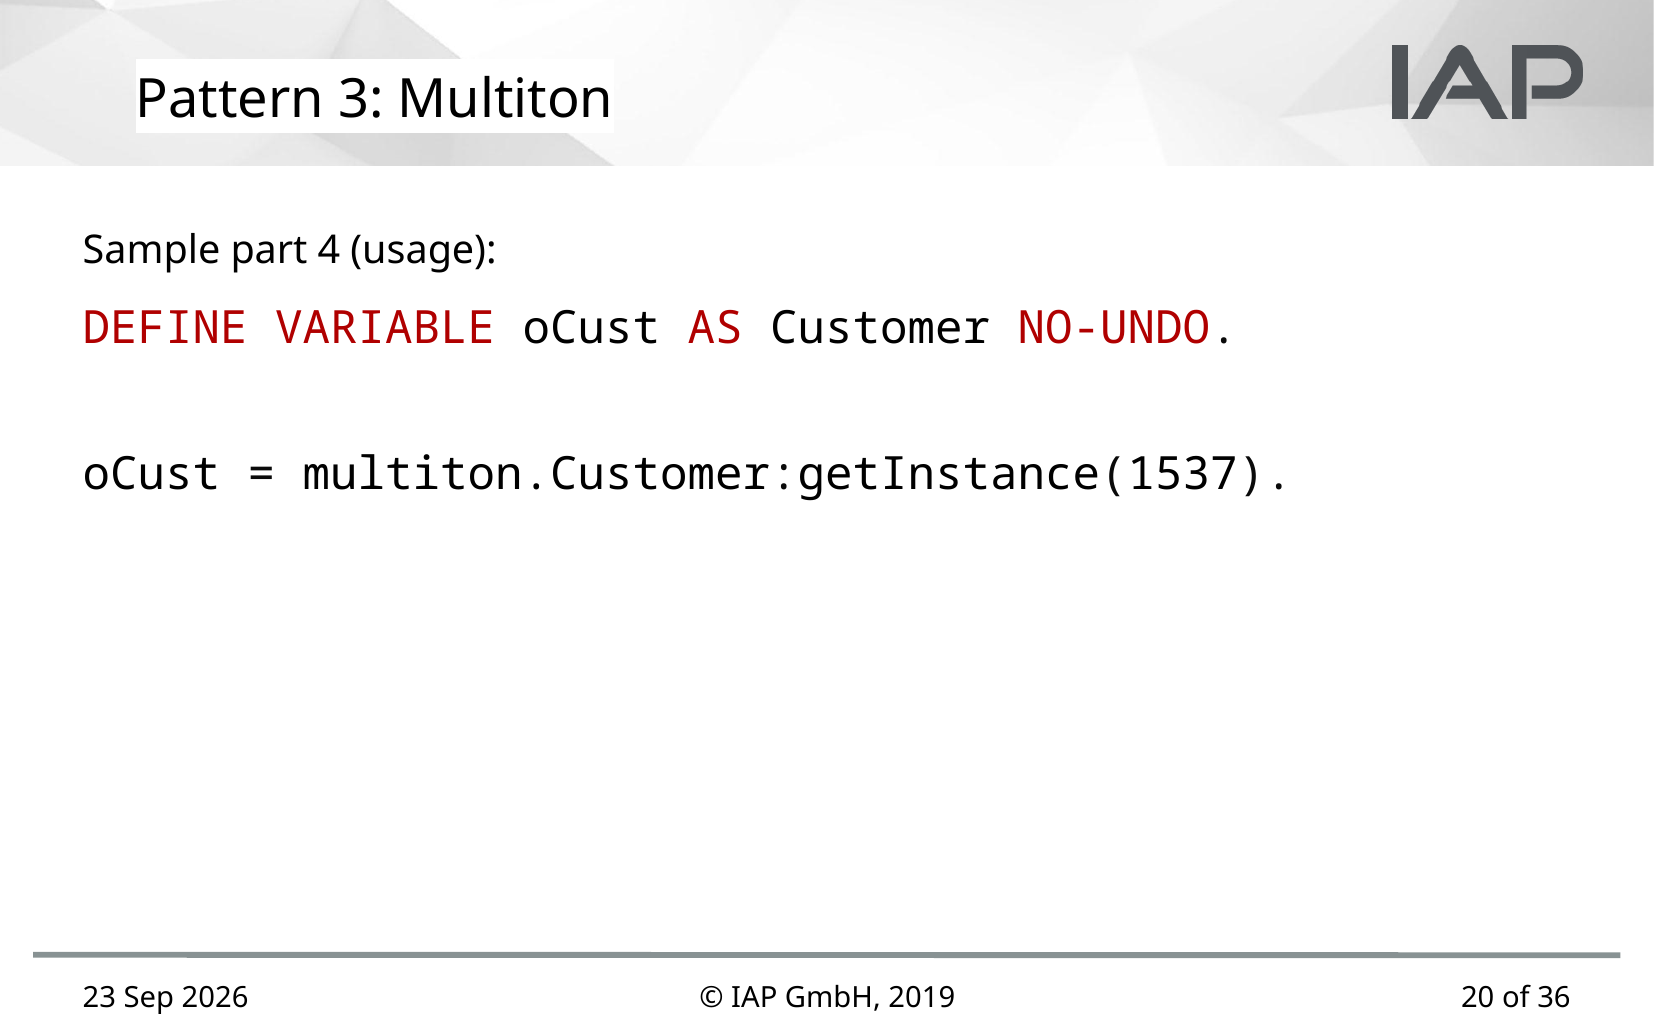

# Pattern 3: Multiton
Sample part 4 (usage):
DEFINE VARIABLE oCust AS Customer NO-UNDO.
oCust = multiton.Customer:getInstance(1537).
© IAP GmbH, 2019
20